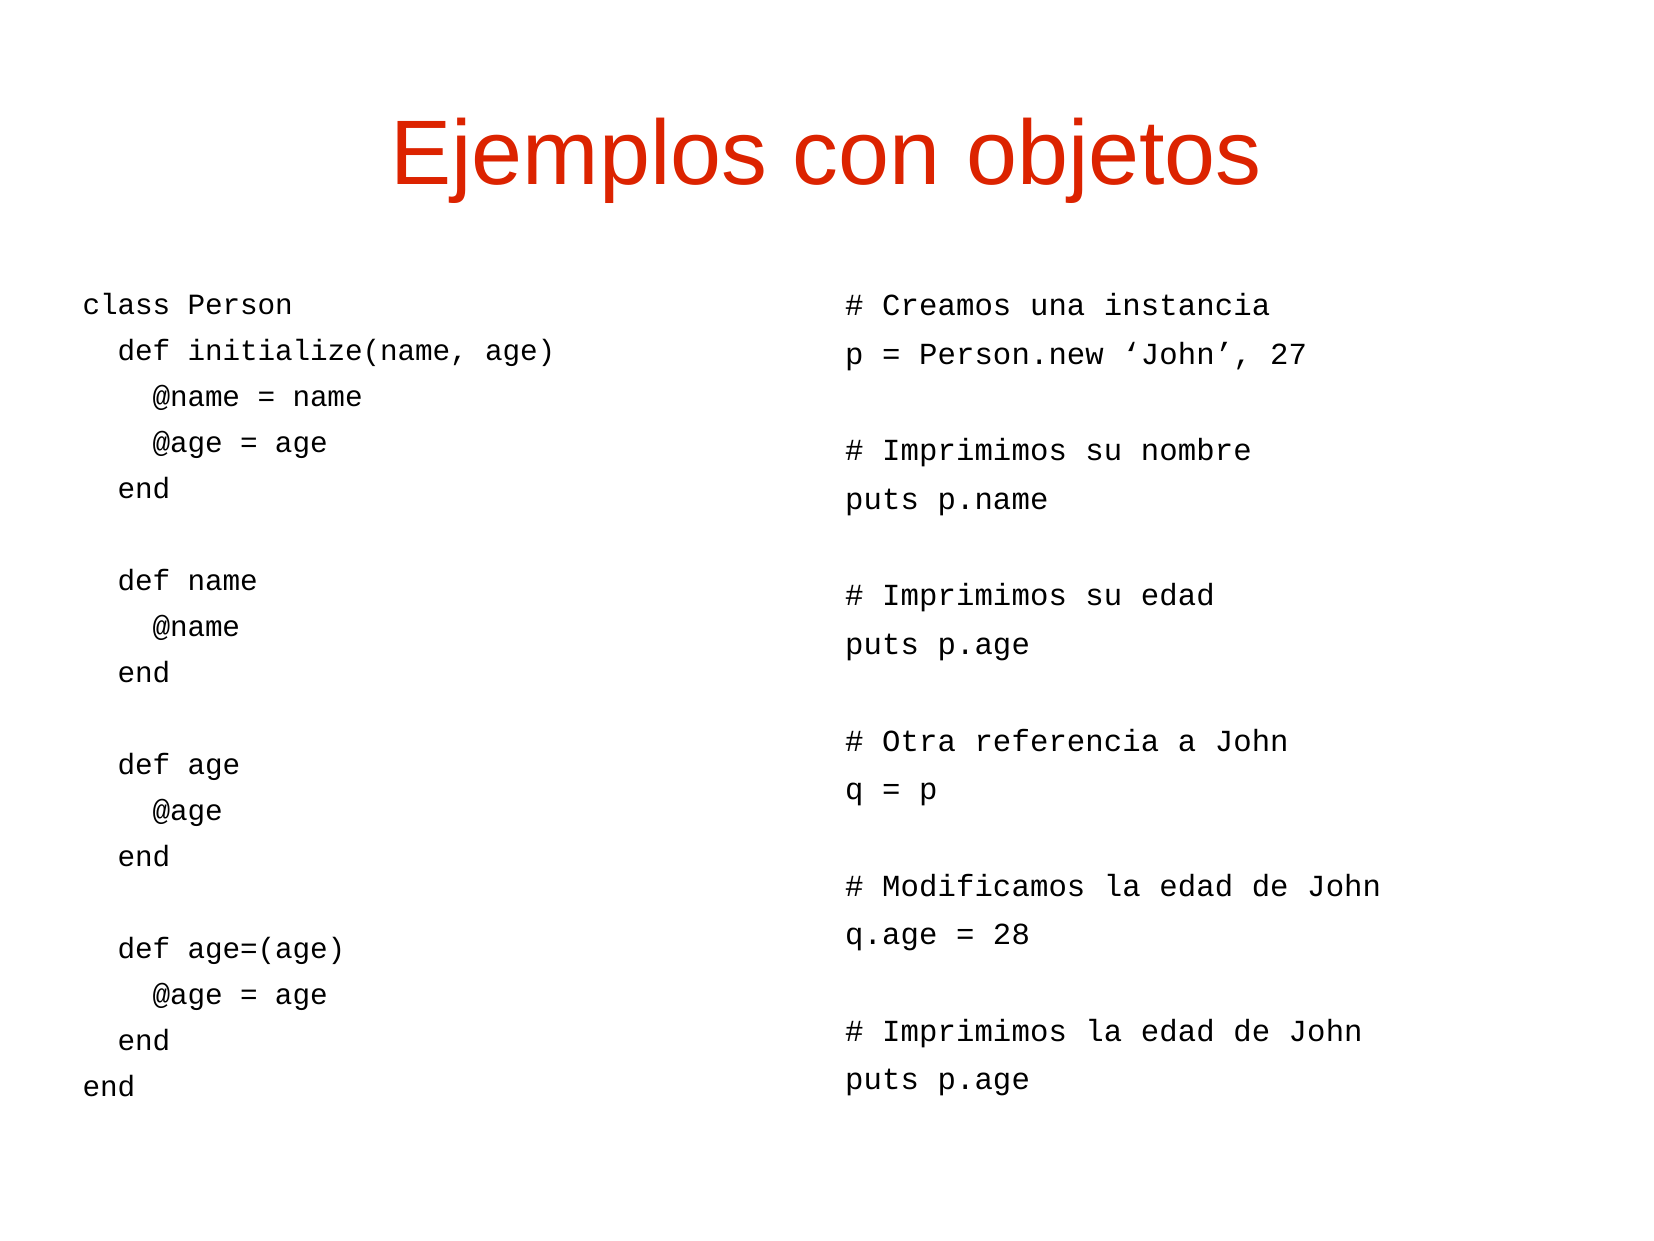

# Ejemplos con objetos
class Person
 def initialize(name, age)
 @name = name
 @age = age
 end
 def name
 @name
 end
 def age
 @age
 end
 def age=(age)
 @age = age
 end
end
# Creamos una instancia
p = Person.new ‘John’, 27
# Imprimimos su nombre
puts p.name
# Imprimimos su edad
puts p.age
# Otra referencia a John
q = p
# Modificamos la edad de John
q.age = 28
# Imprimimos la edad de John
puts p.age